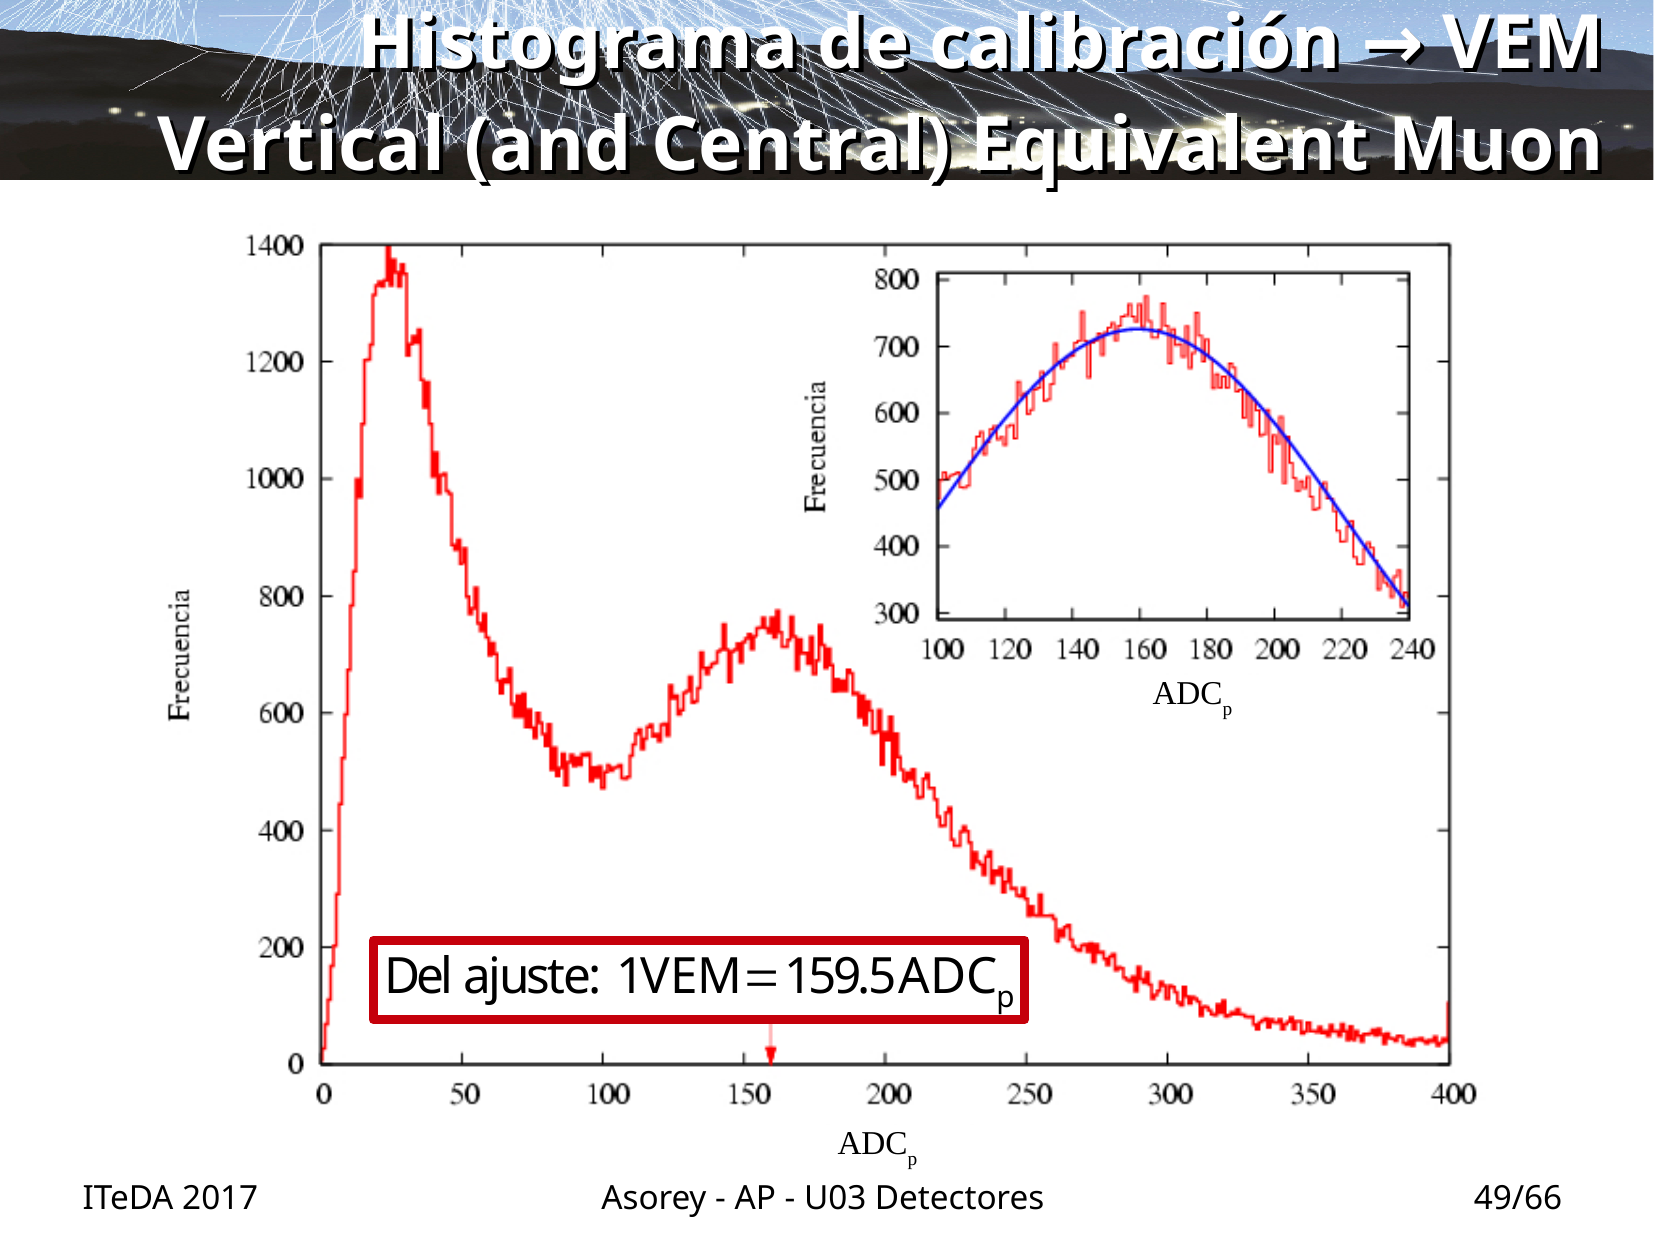

# Histograma de calibración → VEM Vertical (and Central) Equivalent Muon
ADCp
ADCp
ITeDA 2017
Asorey - AP - U03 Detectores
49